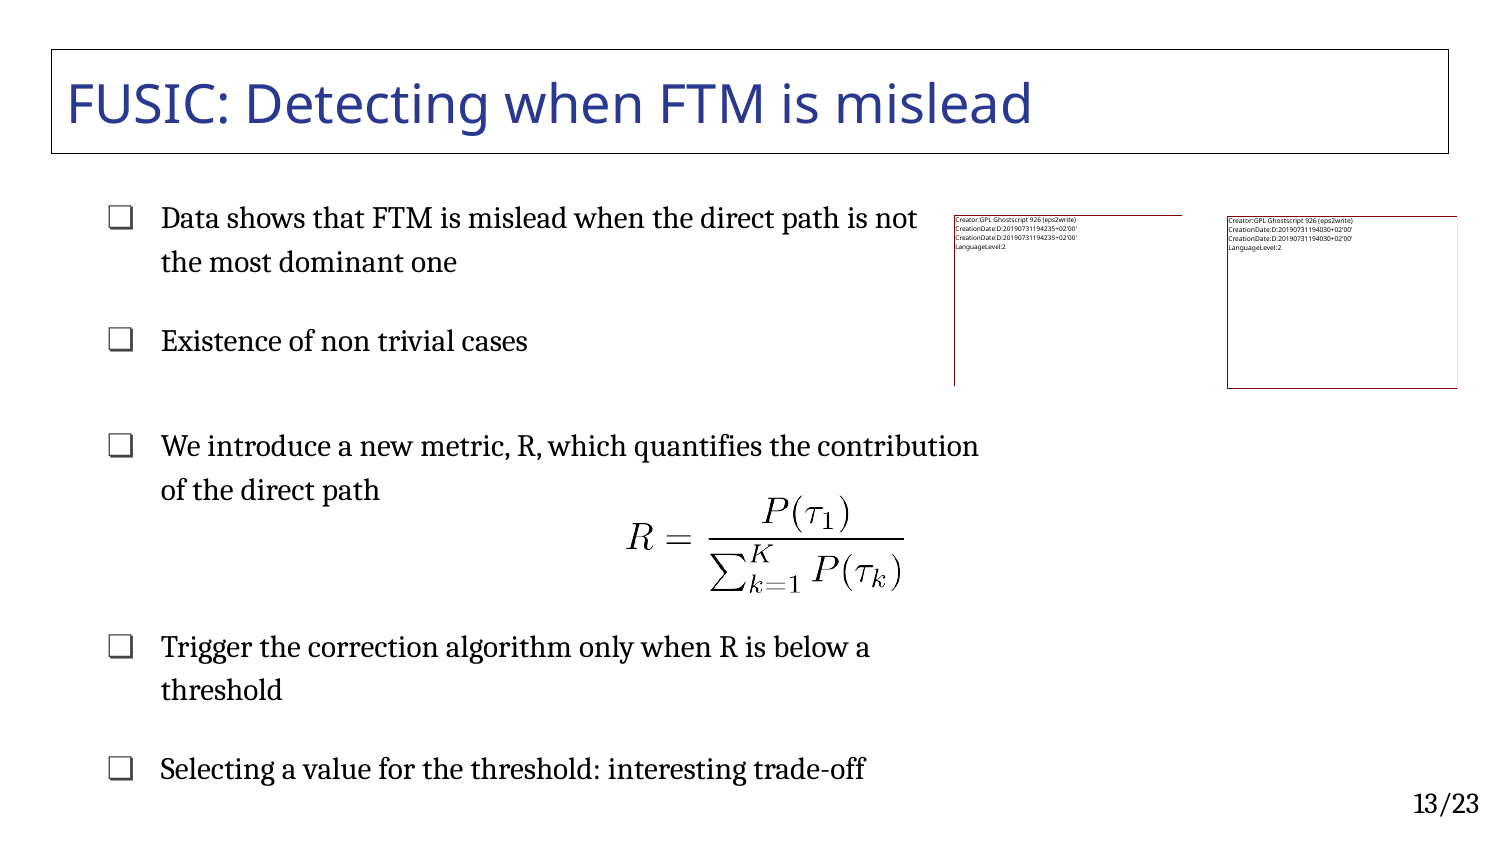

# FUSIC: Detecting when FTM is mislead
Data shows that FTM is mislead when the direct path is not the most dominant one
Existence of non trivial cases
Company
We introduce a new metric, R, which quantifies the contribution of the direct path
Trigger the correction algorithm only when R is below a threshold
Selecting a value for the threshold: interesting trade-off